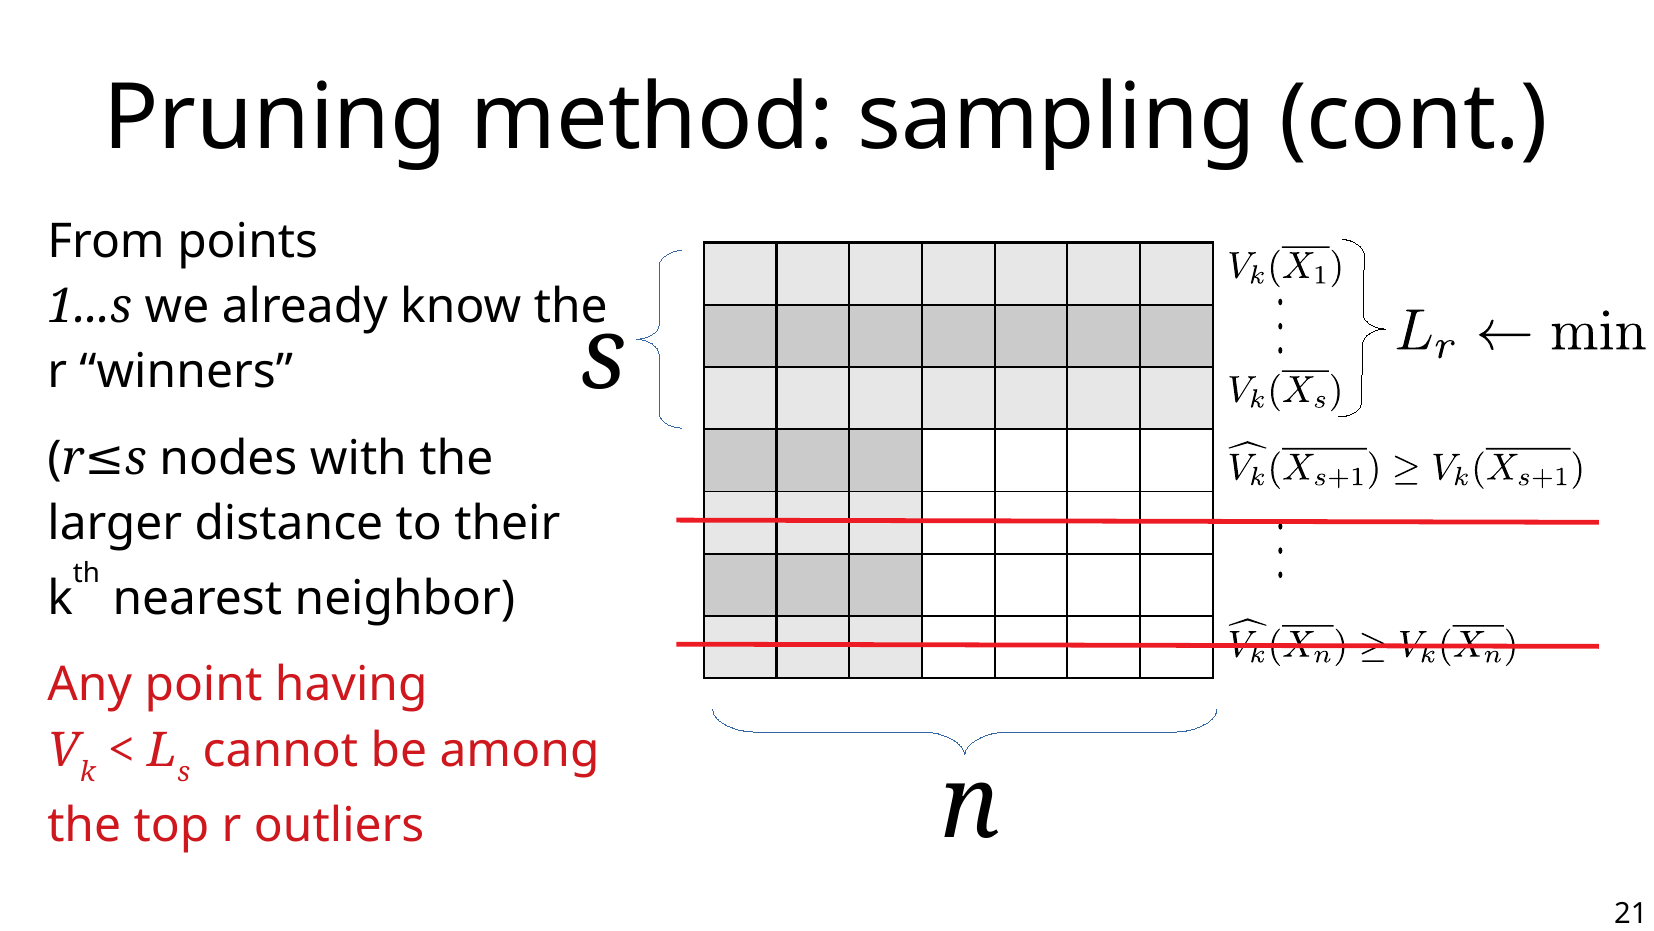

# Pruning method: sampling (cont.)
From points
1...s we already know the r “winners”
(r≤s nodes with the larger distance to their kth nearest neighbor)
Any point having
Vk < Ls cannot be among the top r outliers
s
n
21